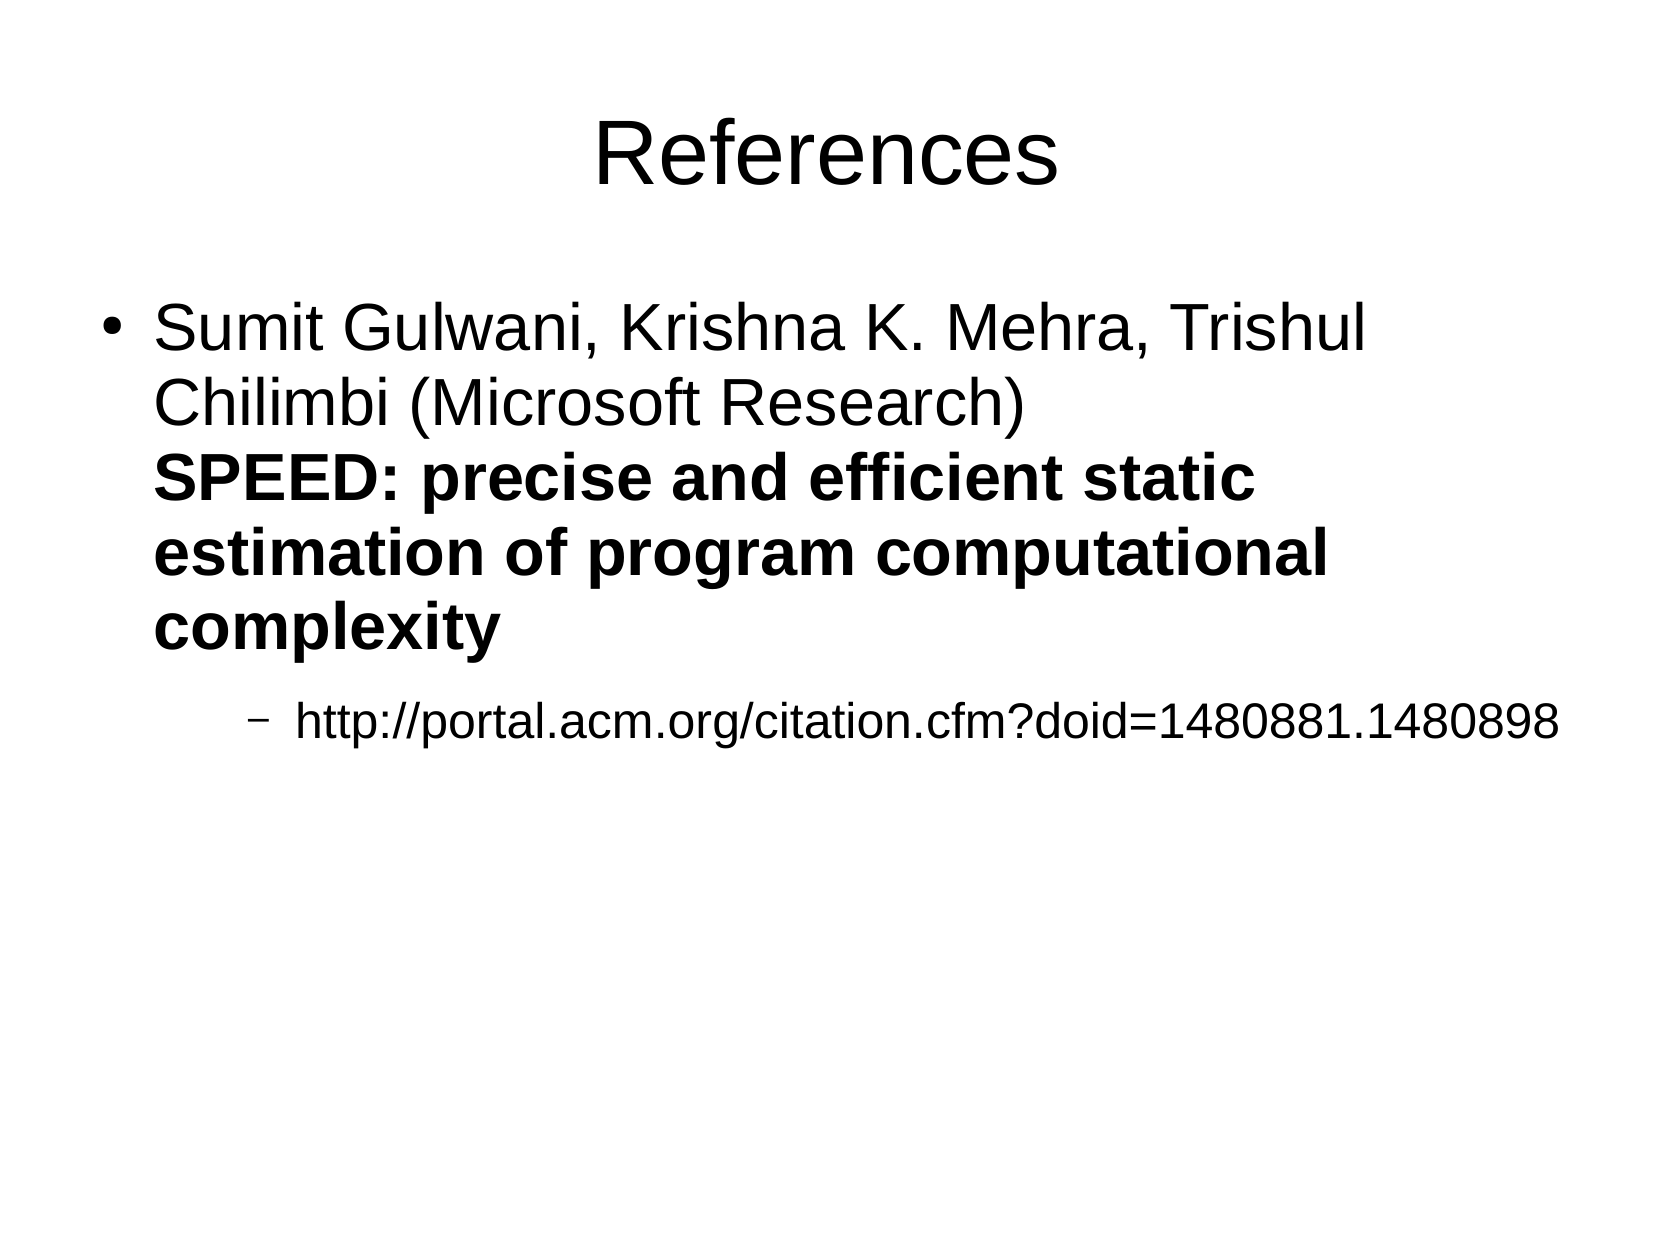

# References
Sumit Gulwani, Krishna K. Mehra, Trishul Chilimbi (Microsoft Research)
SPEED: precise and efficient static estimation of program computational complexity
http://portal.acm.org/citation.cfm?doid=1480881.1480898